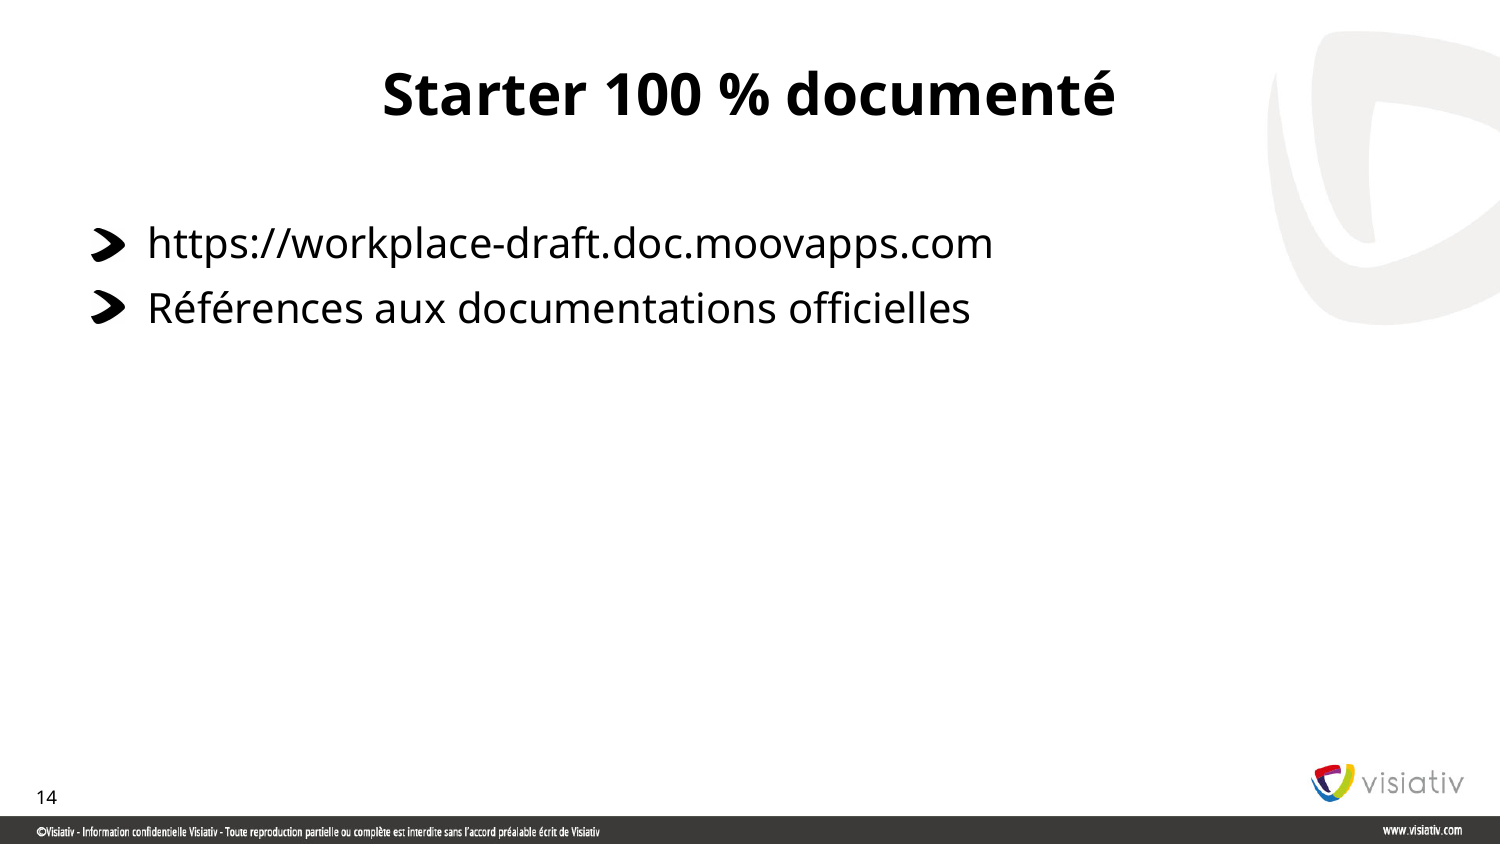

Starter 100 % documenté
# https://workplace-draft.doc.moovapps.com
Références aux documentations officielles